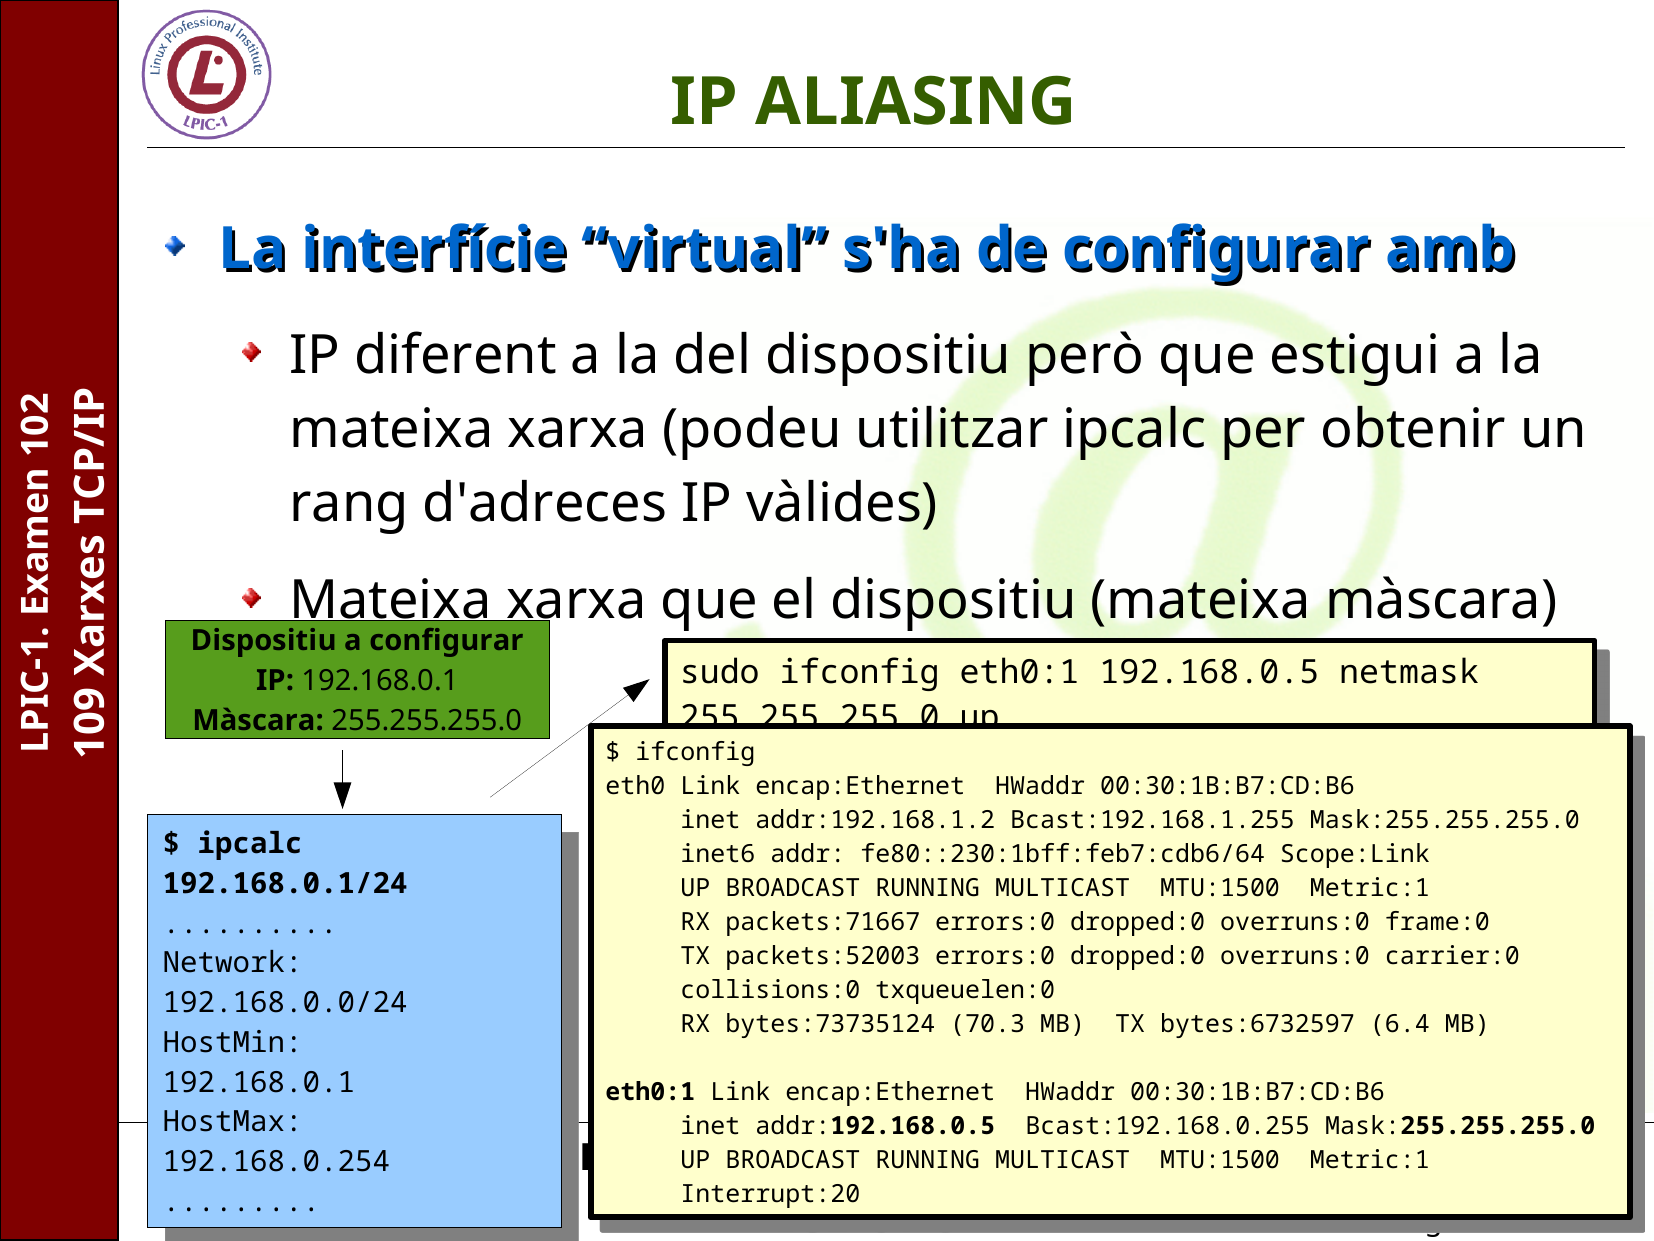

# IP ALIASING
La interfície “virtual” s'ha de configurar amb
IP diferent a la del dispositiu però que estigui a la mateixa xarxa (podeu utilitzar ipcalc per obtenir un rang d'adreces IP vàlides)
Mateixa xarxa que el dispositiu (mateixa màscara)
Dispositiu a configurar
IP: 192.168.0.1
Màscara: 255.255.255.0
sudo ifconfig eth0:1 192.168.0.5 netmask 255.255.255.0 up
$ ifconfig
eth0 Link encap:Ethernet HWaddr 00:30:1B:B7:CD:B6
 inet addr:192.168.1.2 Bcast:192.168.1.255 Mask:255.255.255.0
 inet6 addr: fe80::230:1bff:feb7:cdb6/64 Scope:Link
 UP BROADCAST RUNNING MULTICAST MTU:1500 Metric:1
 RX packets:71667 errors:0 dropped:0 overruns:0 frame:0
 TX packets:52003 errors:0 dropped:0 overruns:0 carrier:0
 collisions:0 txqueuelen:0
 RX bytes:73735124 (70.3 MB) TX bytes:6732597 (6.4 MB)
eth0:1 Link encap:Ethernet HWaddr 00:30:1B:B7:CD:B6
 inet addr:192.168.0.5 Bcast:192.168.0.255 Mask:255.255.255.0
 UP BROADCAST RUNNING MULTICAST MTU:1500 Metric:1
 Interrupt:20
Podeu escollir una IP entre 192.168.0.2 i 192.168.0.254
i la màscara 255.255.255.0
$ ipcalc 192.168.0.1/24
..........
Network: 192.168.0.0/24
HostMin: 192.168.0.1
HostMax: 192.168.0.254
.........